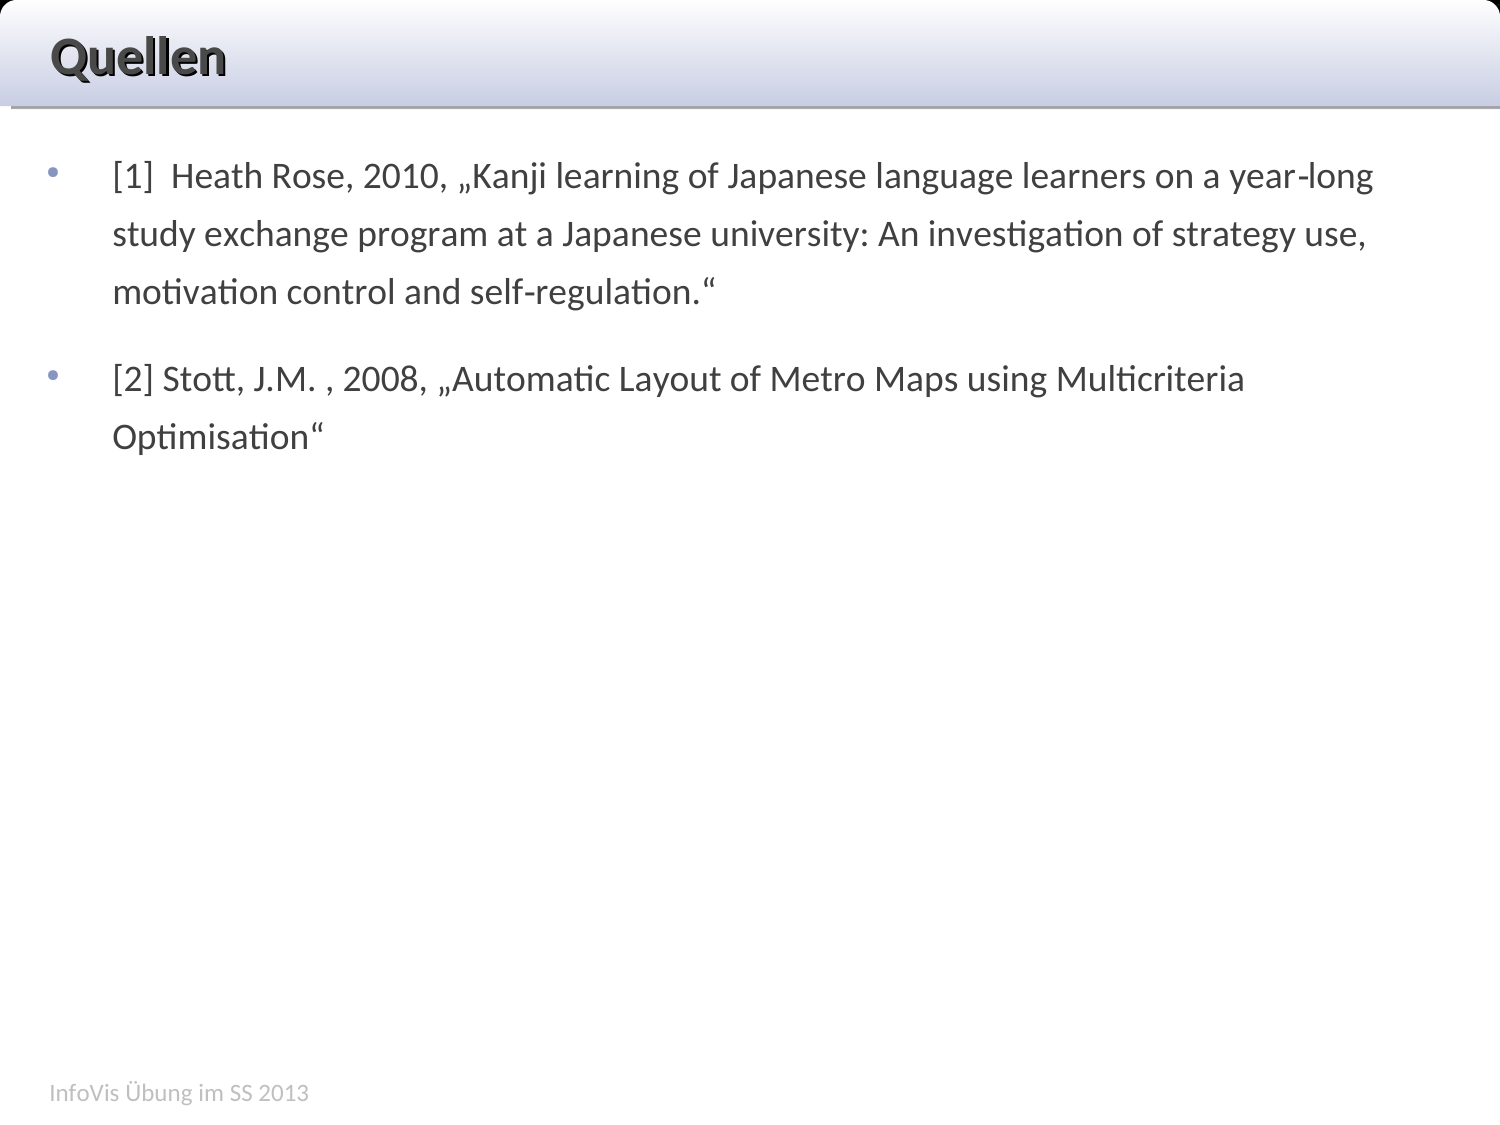

Quellen
[1] Heath Rose, 2010, „Kanji learning of Japanese language learners on a year‐long study exchange program at a Japanese university: An investigation of strategy use, motivation control and self‐regulation.“
[2] Stott, J.M. , 2008, „Automatic Layout of Metro Maps using Multicriteria Optimisation“